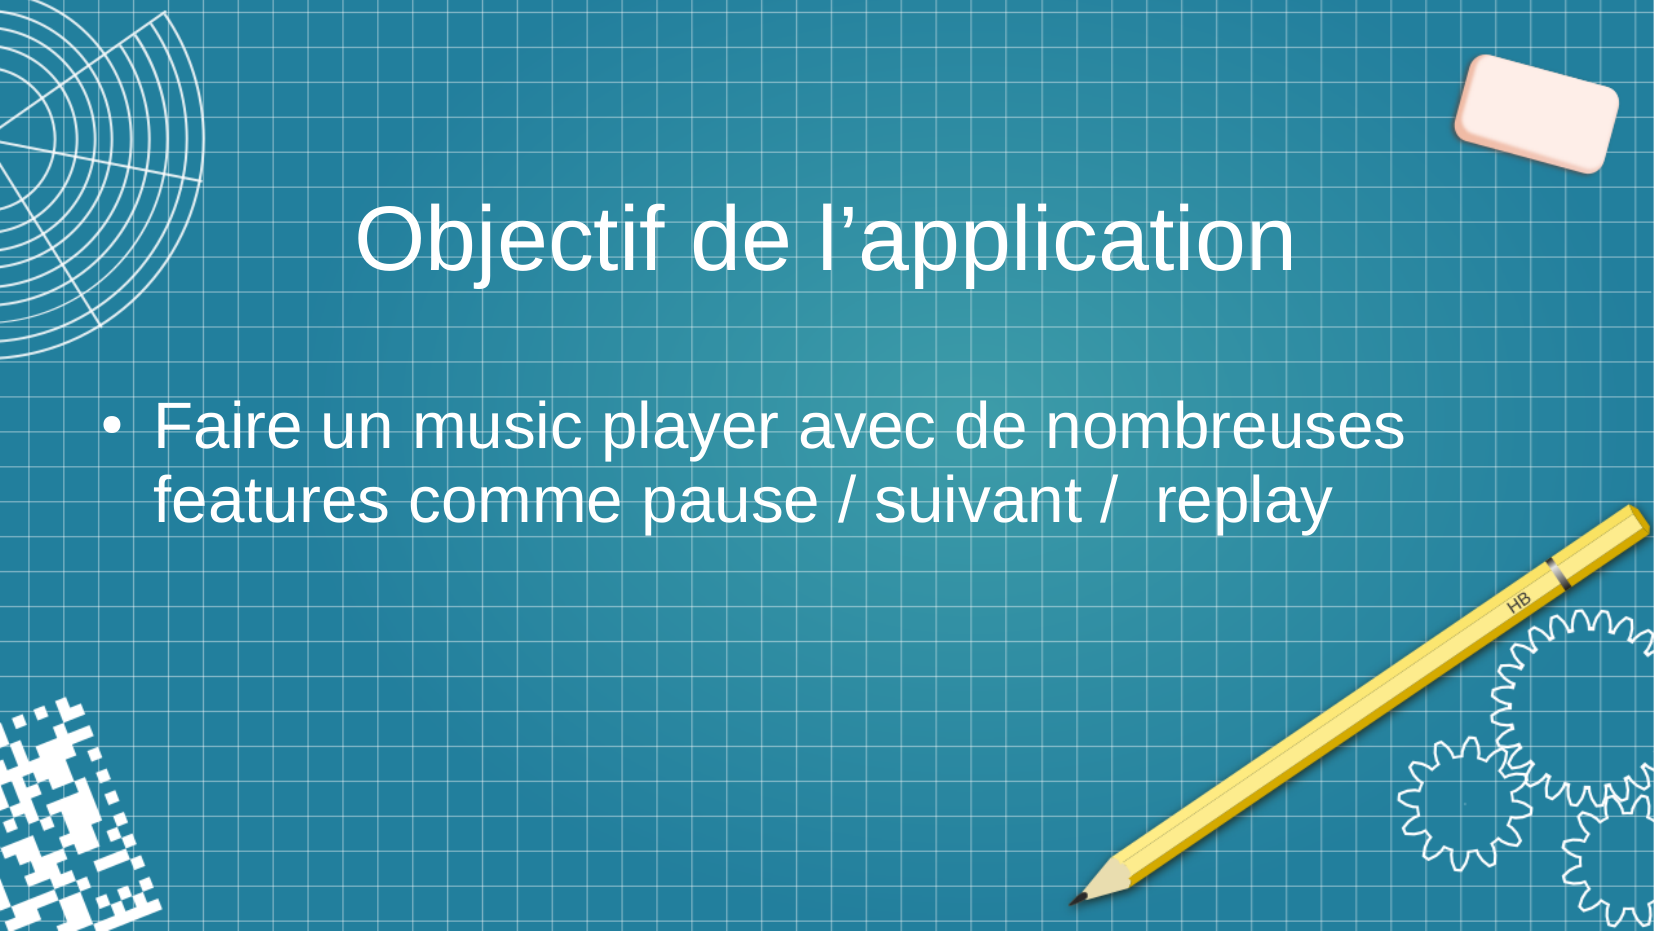

# Objectif de l’application
Faire un music player avec de nombreuses features comme pause / suivant / replay